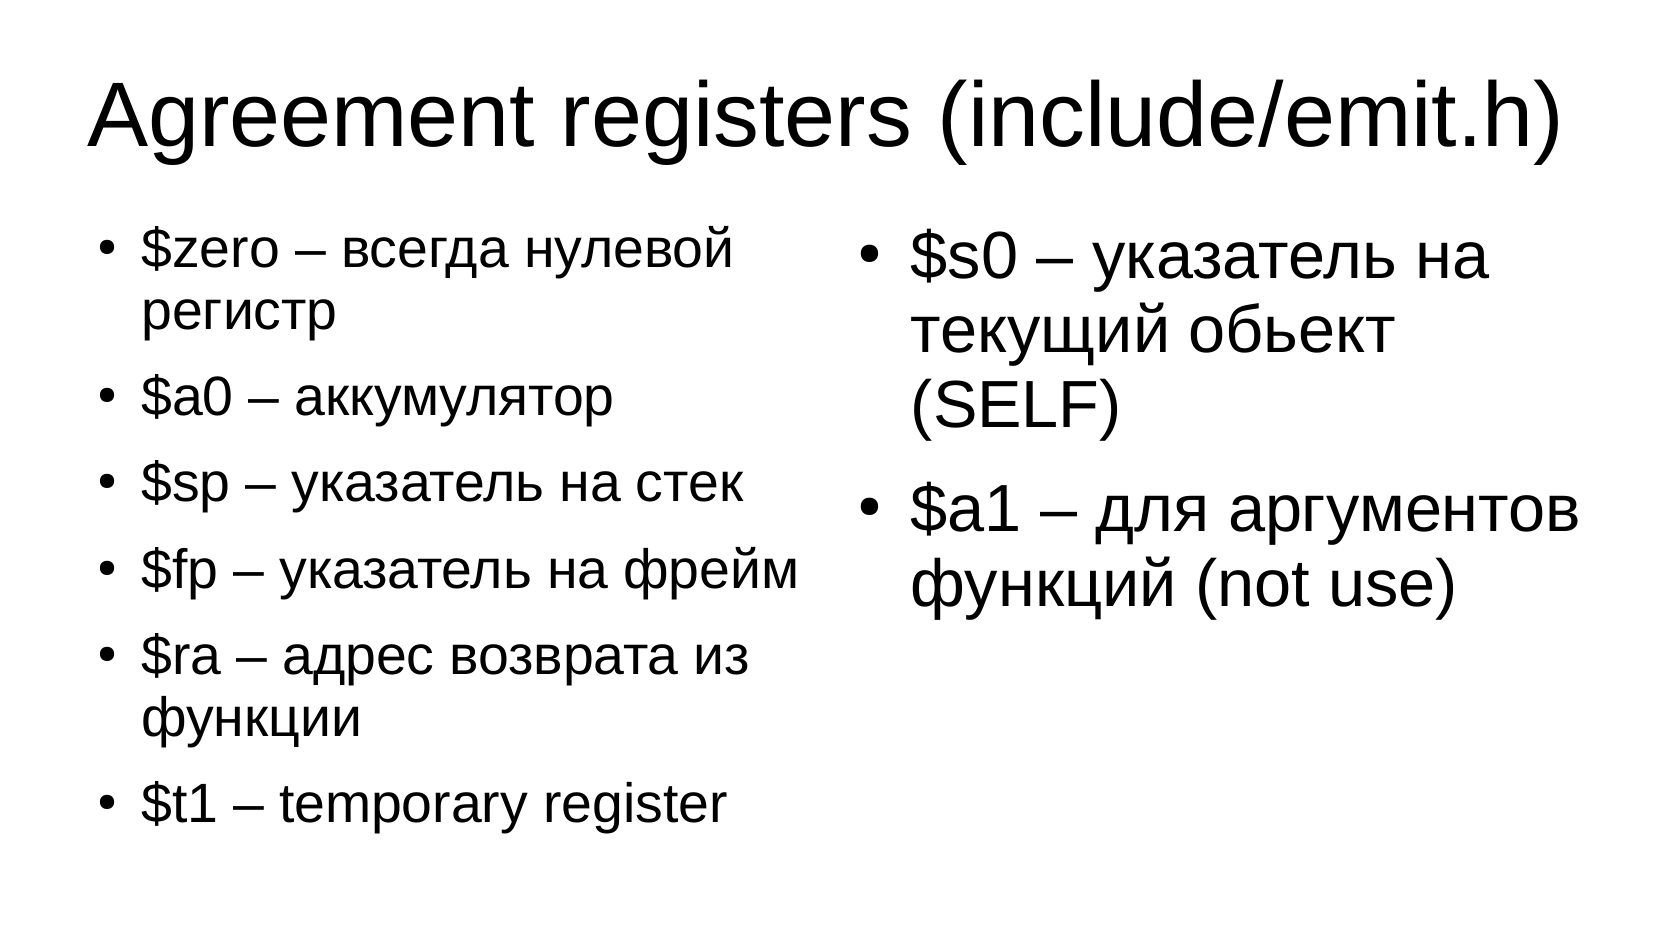

# Agreement registers (include/emit.h)
$zero – всегда нулевой регистр
$a0 – аккумулятор
$sp – указатель на стек
$fp – указатель на фрейм
$ra – адрес возврата из функции
$t1 – temporary register
$s0 – указатель на текущий обьект (SELF)
$a1 – для аргументов функций (not use)